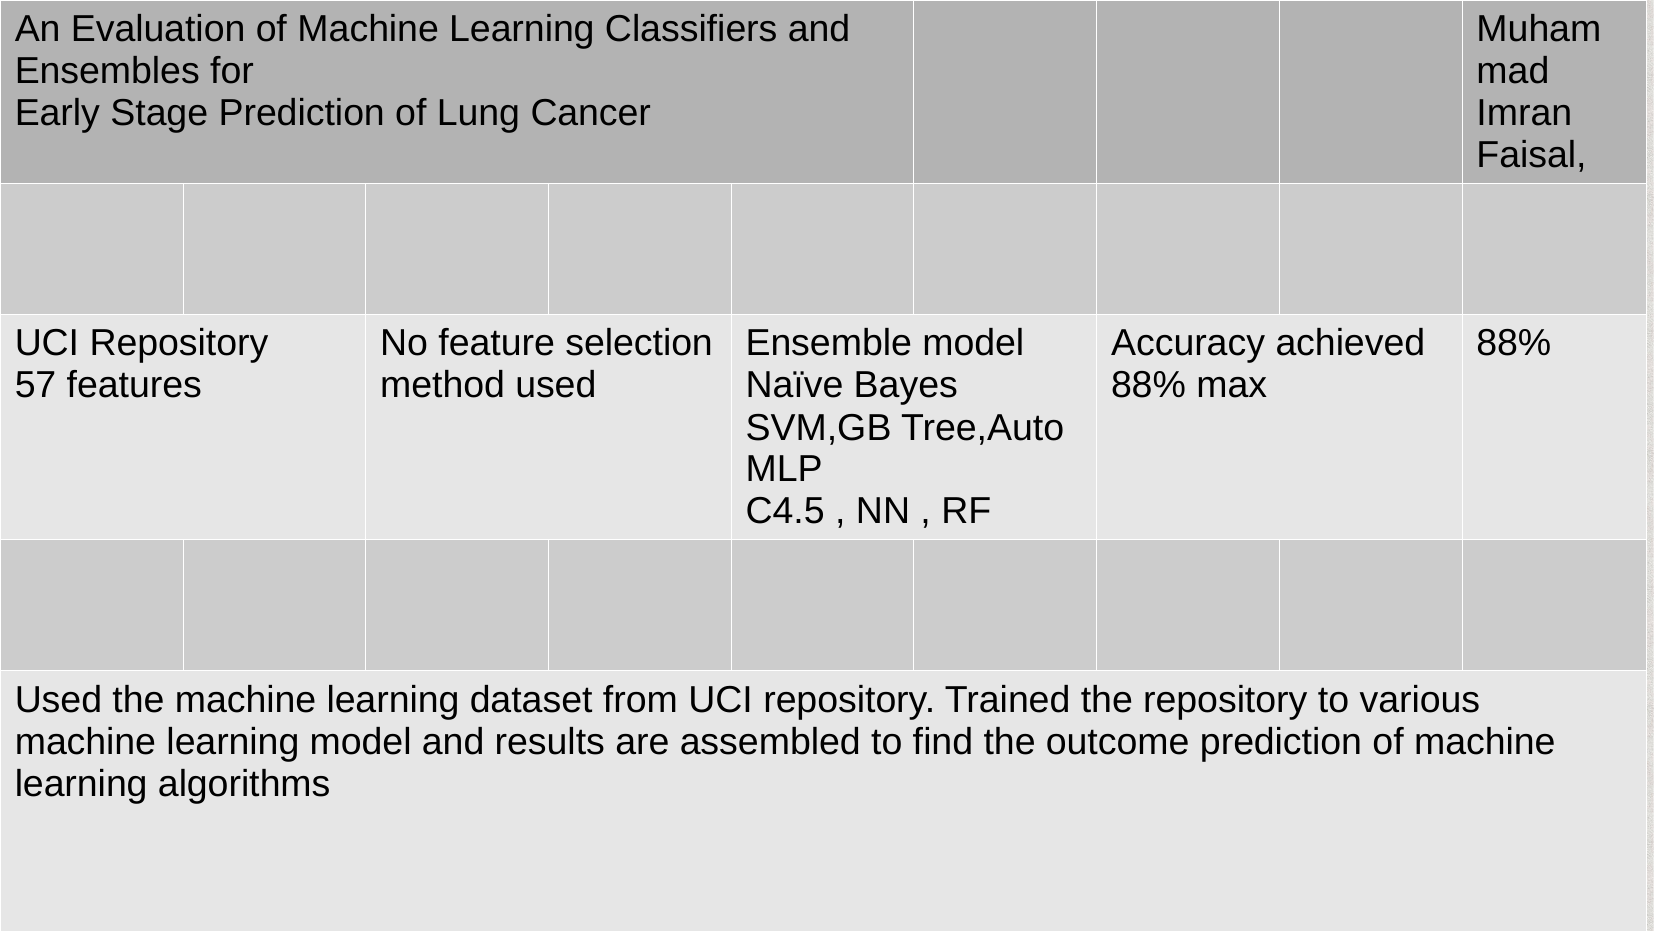

| An Evaluation of Machine Learning Classifiers and Ensembles for Early Stage Prediction of Lung Cancer | | | | | | | | Muhammad Imran Faisal, |
| --- | --- | --- | --- | --- | --- | --- | --- | --- |
| | | | | | | | | |
| UCI Repository 57 features | | No feature selection method used | | Ensemble model Naïve Bayes SVM,GB Tree,Auto MLP C4.5 , NN , RF | | Accuracy achieved 88% max | | 88% |
| | | | | | | | | |
| Used the machine learning dataset from UCI repository. Trained the repository to various machine learning model and results are assembled to find the outcome prediction of machine learning algorithms | | | | | | | | |